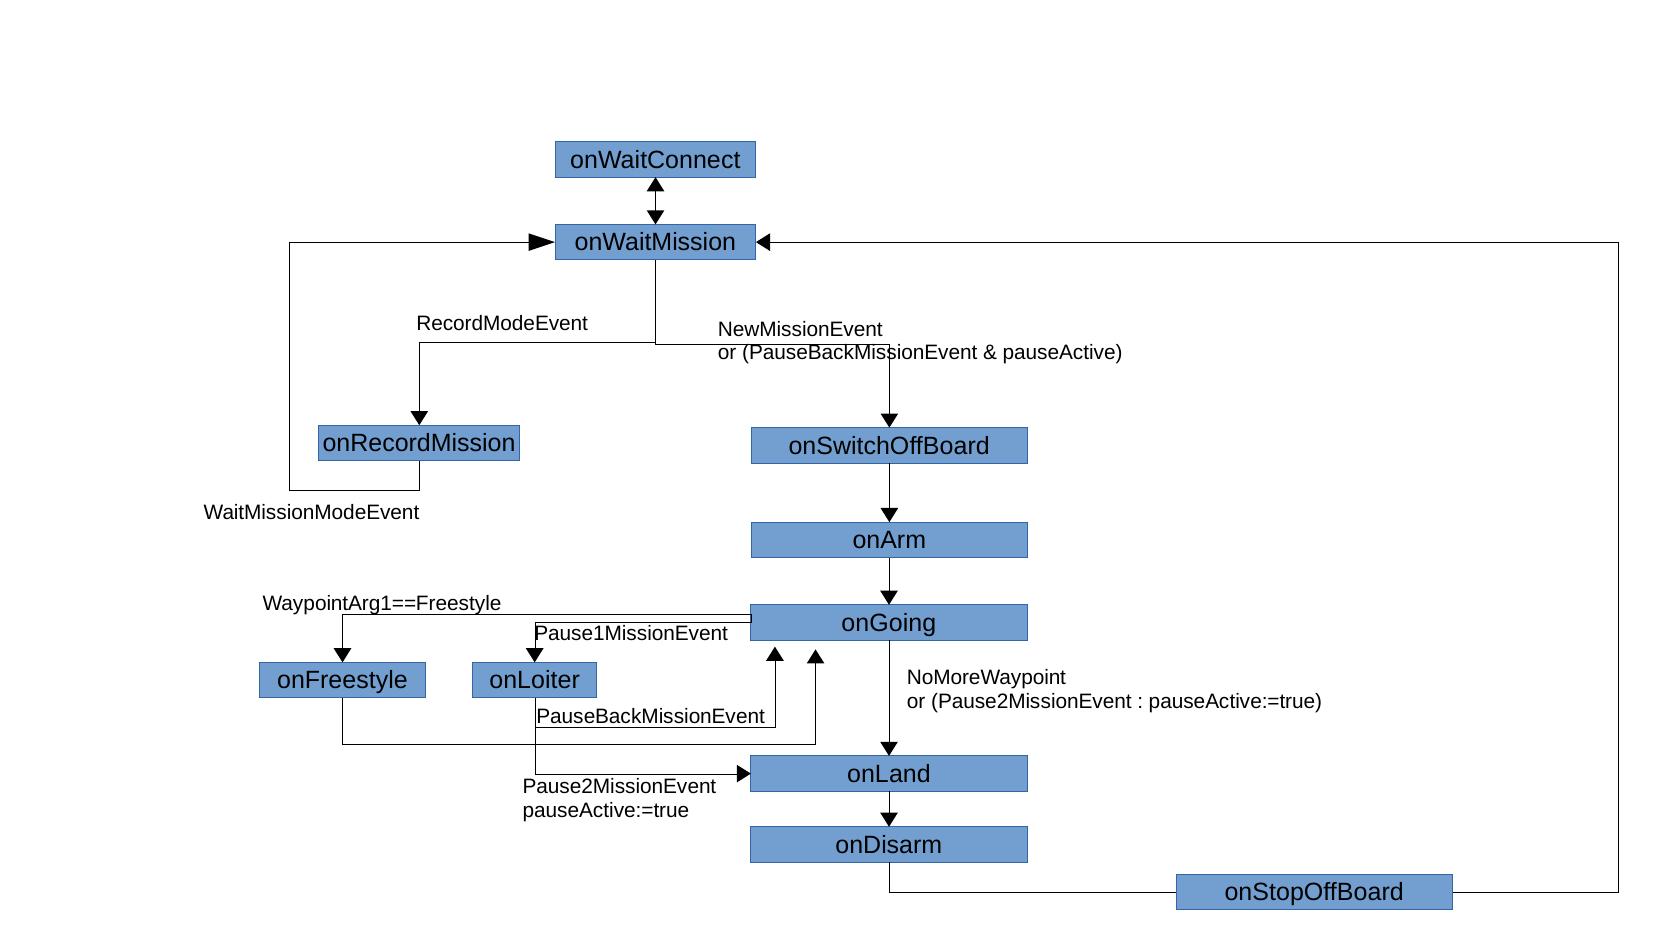

onWaitConnect
onWaitMission
RecordModeEvent
NewMissionEvent
or (PauseBackMissionEvent & pauseActive)
onRecordMission
onSwitchOffBoard
WaitMissionModeEvent
onArm
WaypointArg1==Freestyle
onGoing
Pause1MissionEvent
NoMoreWaypoint
or (Pause2MissionEvent : pauseActive:=true)
onFreestyle
onLoiter
PauseBackMissionEvent
onLand
Pause2MissionEvent
pauseActive:=true
onDisarm
onStopOffBoard